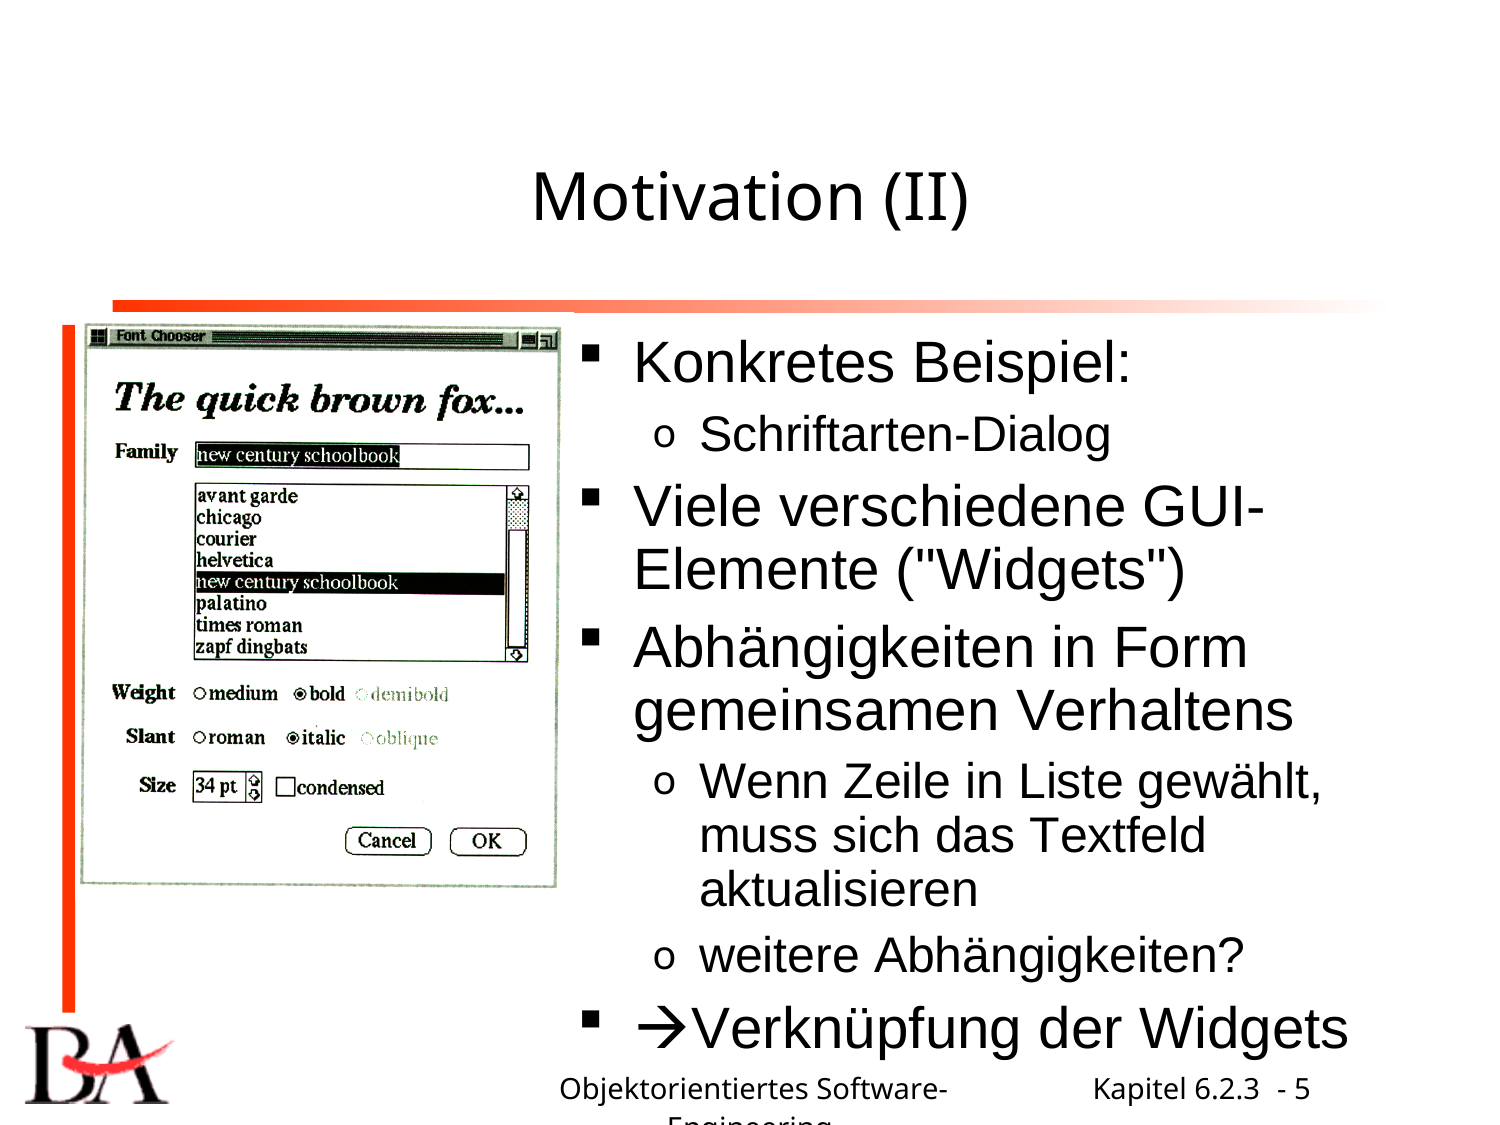

# Motivation (II)
Konkretes Beispiel:
Schriftarten-Dialog
Viele verschiedene GUI-Elemente ("Widgets")
Abhängigkeiten in Form gemeinsamen Verhaltens
Wenn Zeile in Liste gewählt, muss sich das Textfeld aktualisieren
weitere Abhängigkeiten?
Verknüpfung der Widgets
5